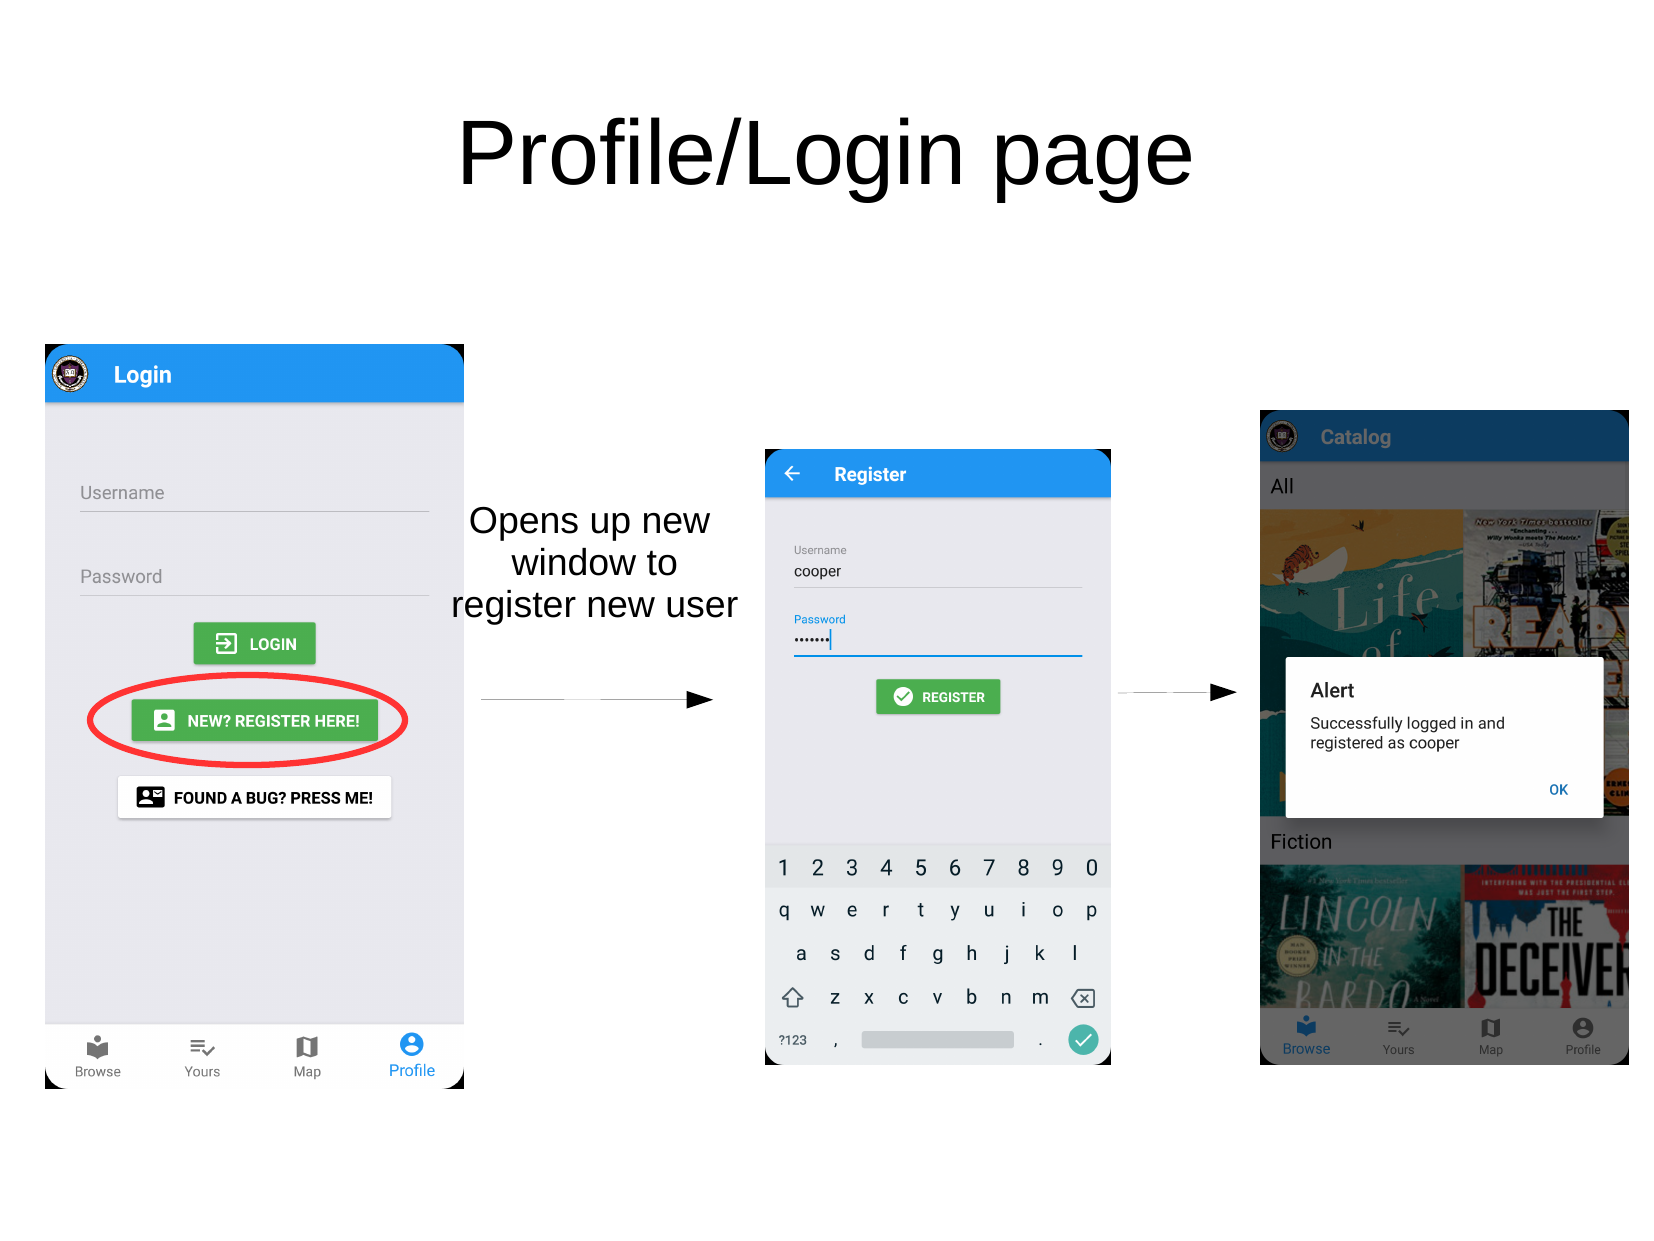

# Profile/Login page
Opens up new
window to
register new user